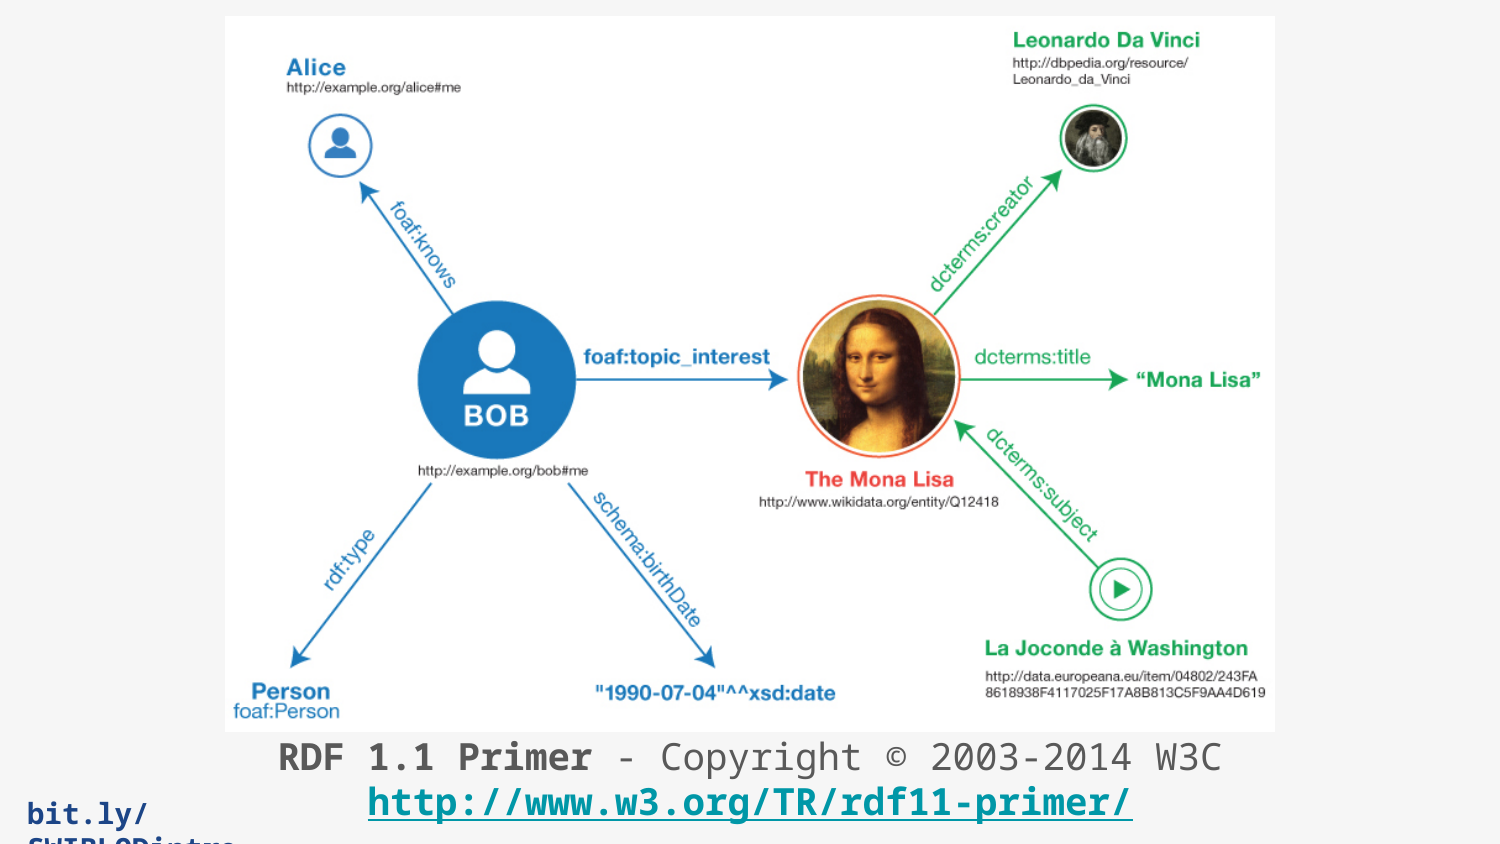

# RDF 1.1 Primer - Copyright © 2003-2014 W3C
http://www.w3.org/TR/rdf11-primer/